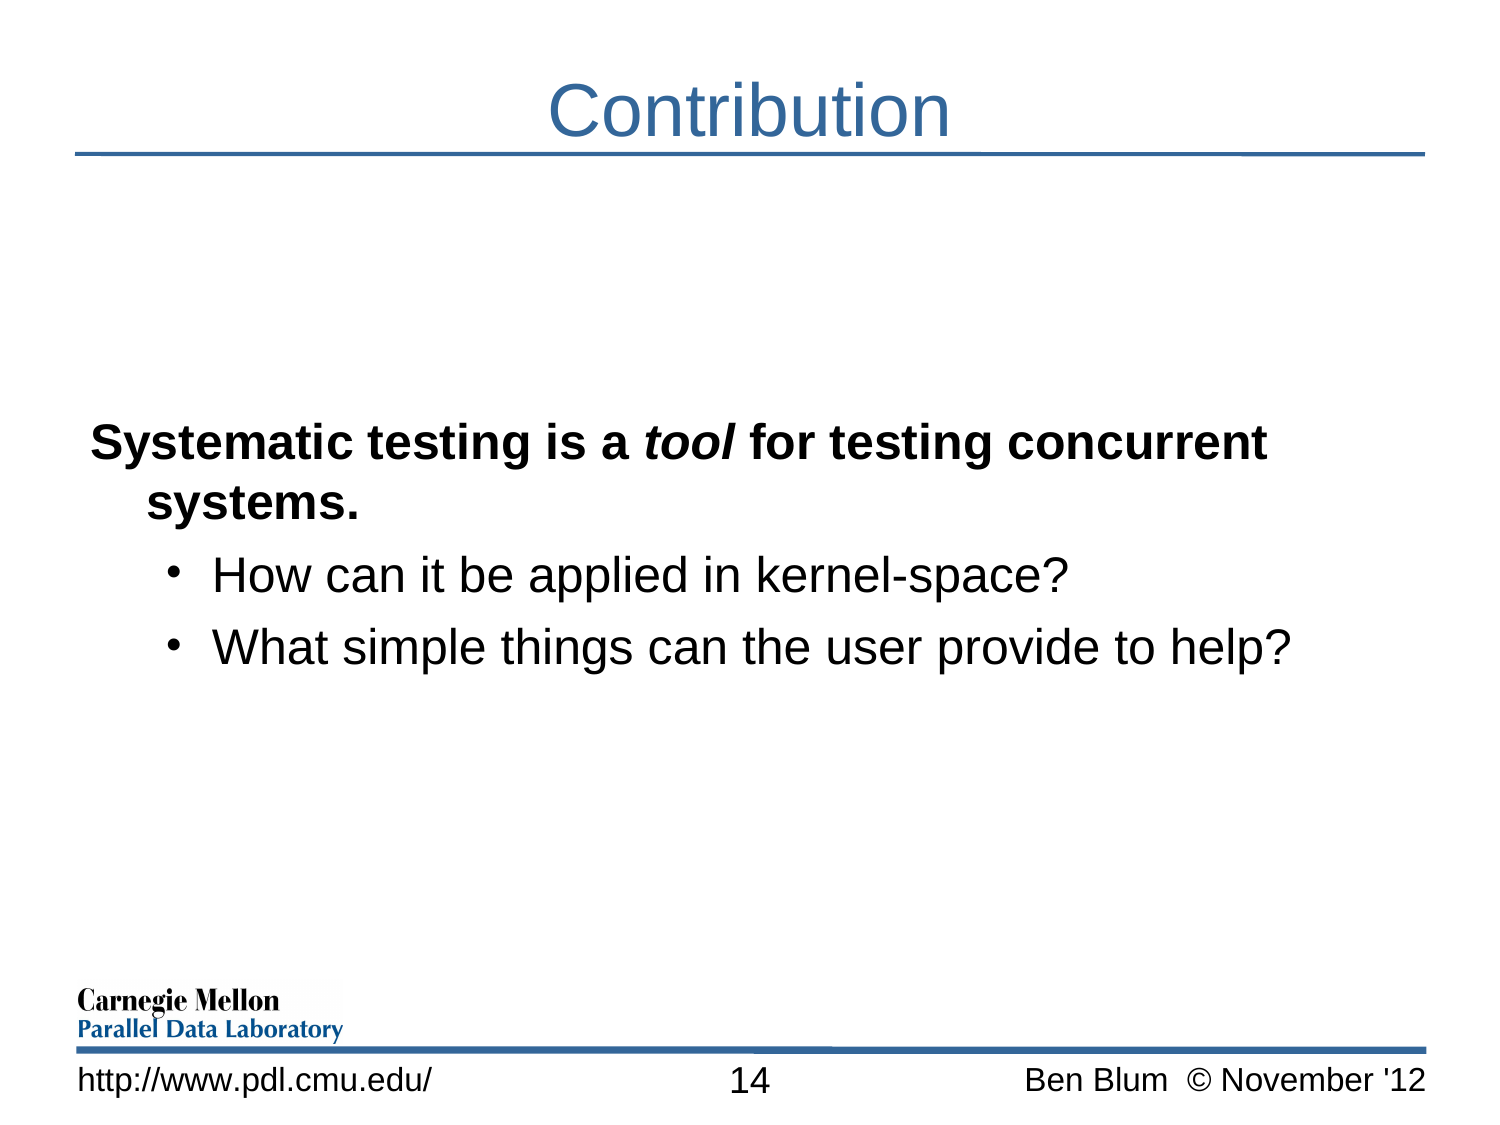

# Contribution
Systematic testing is a tool for testing concurrent systems.
How can it be applied in kernel-space?
What simple things can the user provide to help?
14